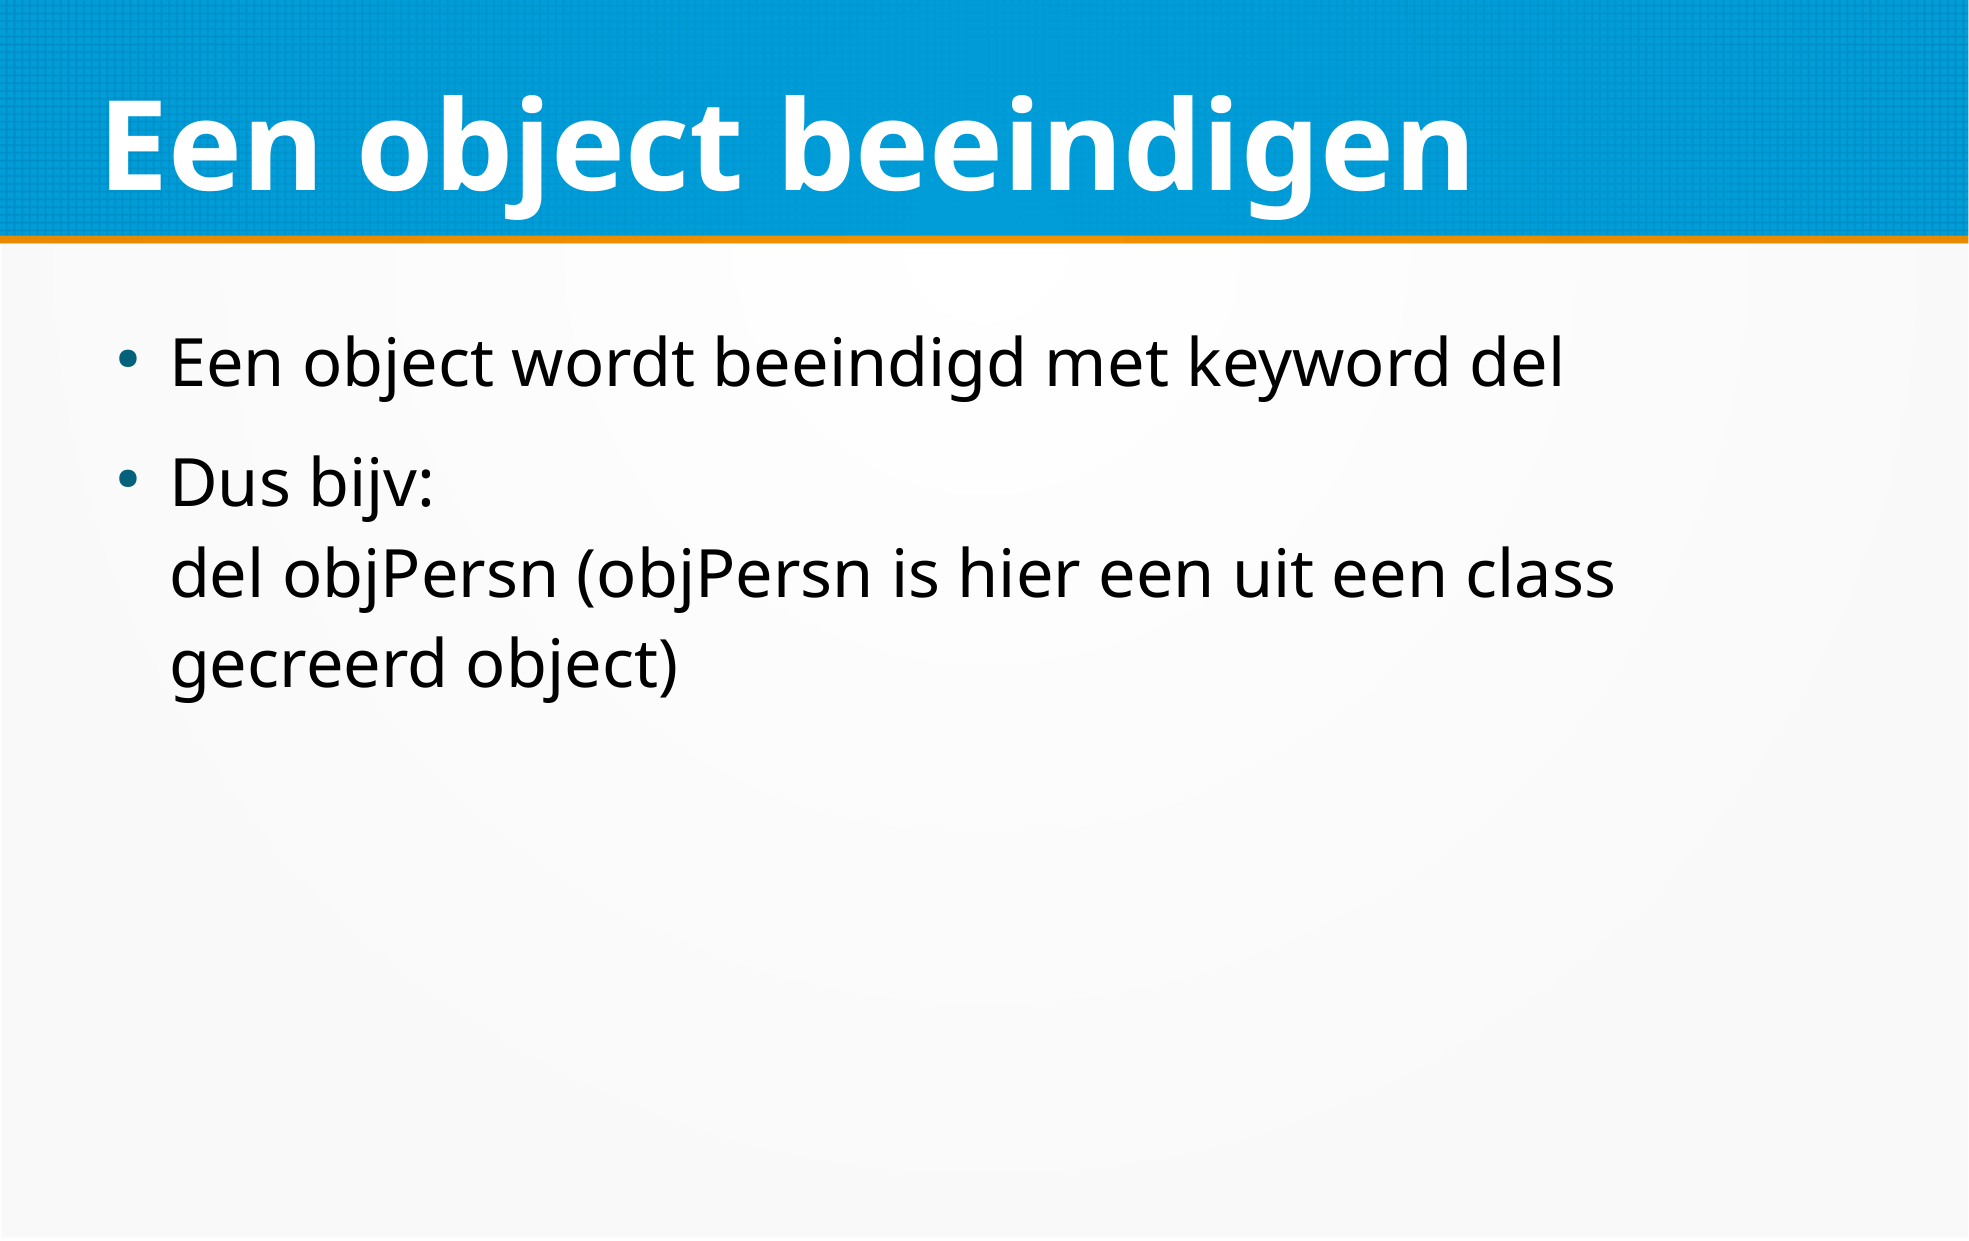

# Een object beeindigen
Een object wordt beeindigd met keyword del
Dus bijv:
del objPersn (objPersn is hier een uit een class gecreerd object)